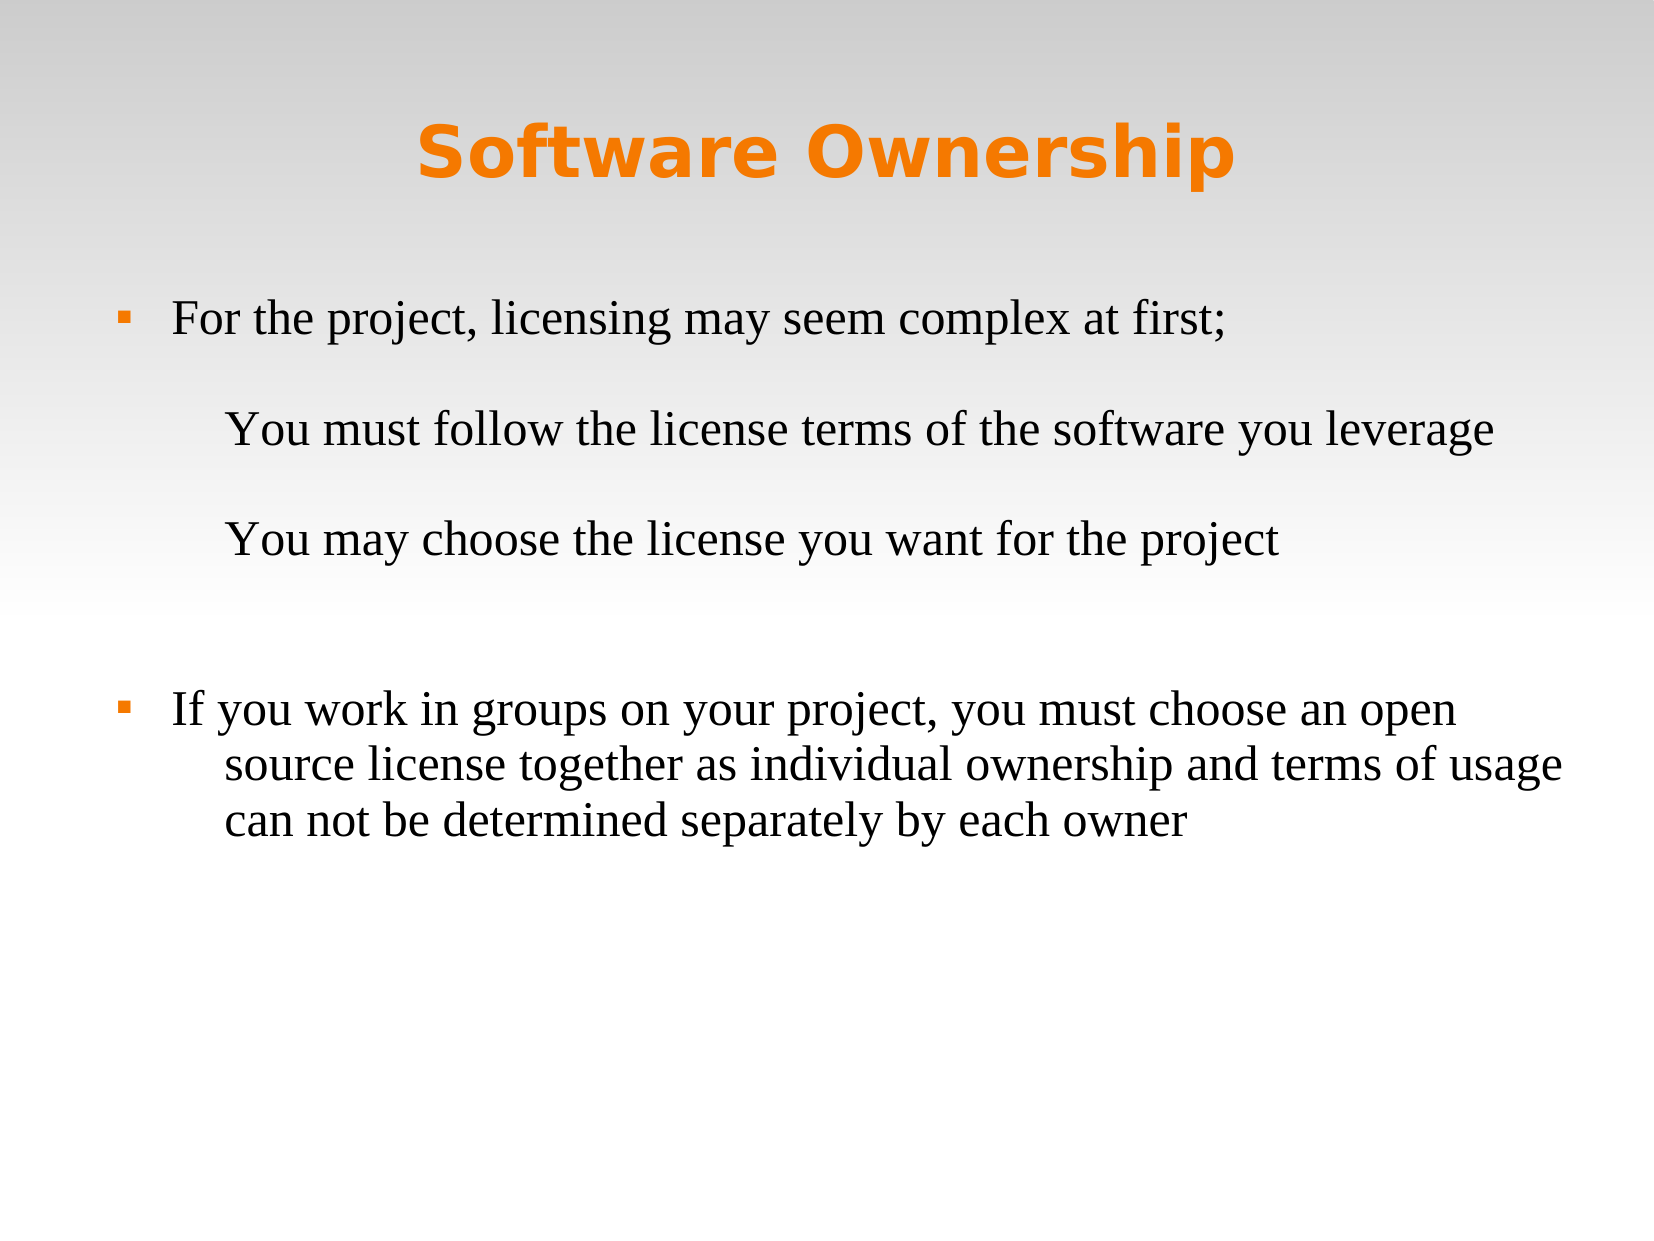

# Software Ownership
For the project, licensing may seem complex at first;
You must follow the license terms of the software you leverage
You may choose the license you want for the project
If you work in groups on your project, you must choose an open source license together as individual ownership and terms of usage can not be determined separately by each owner